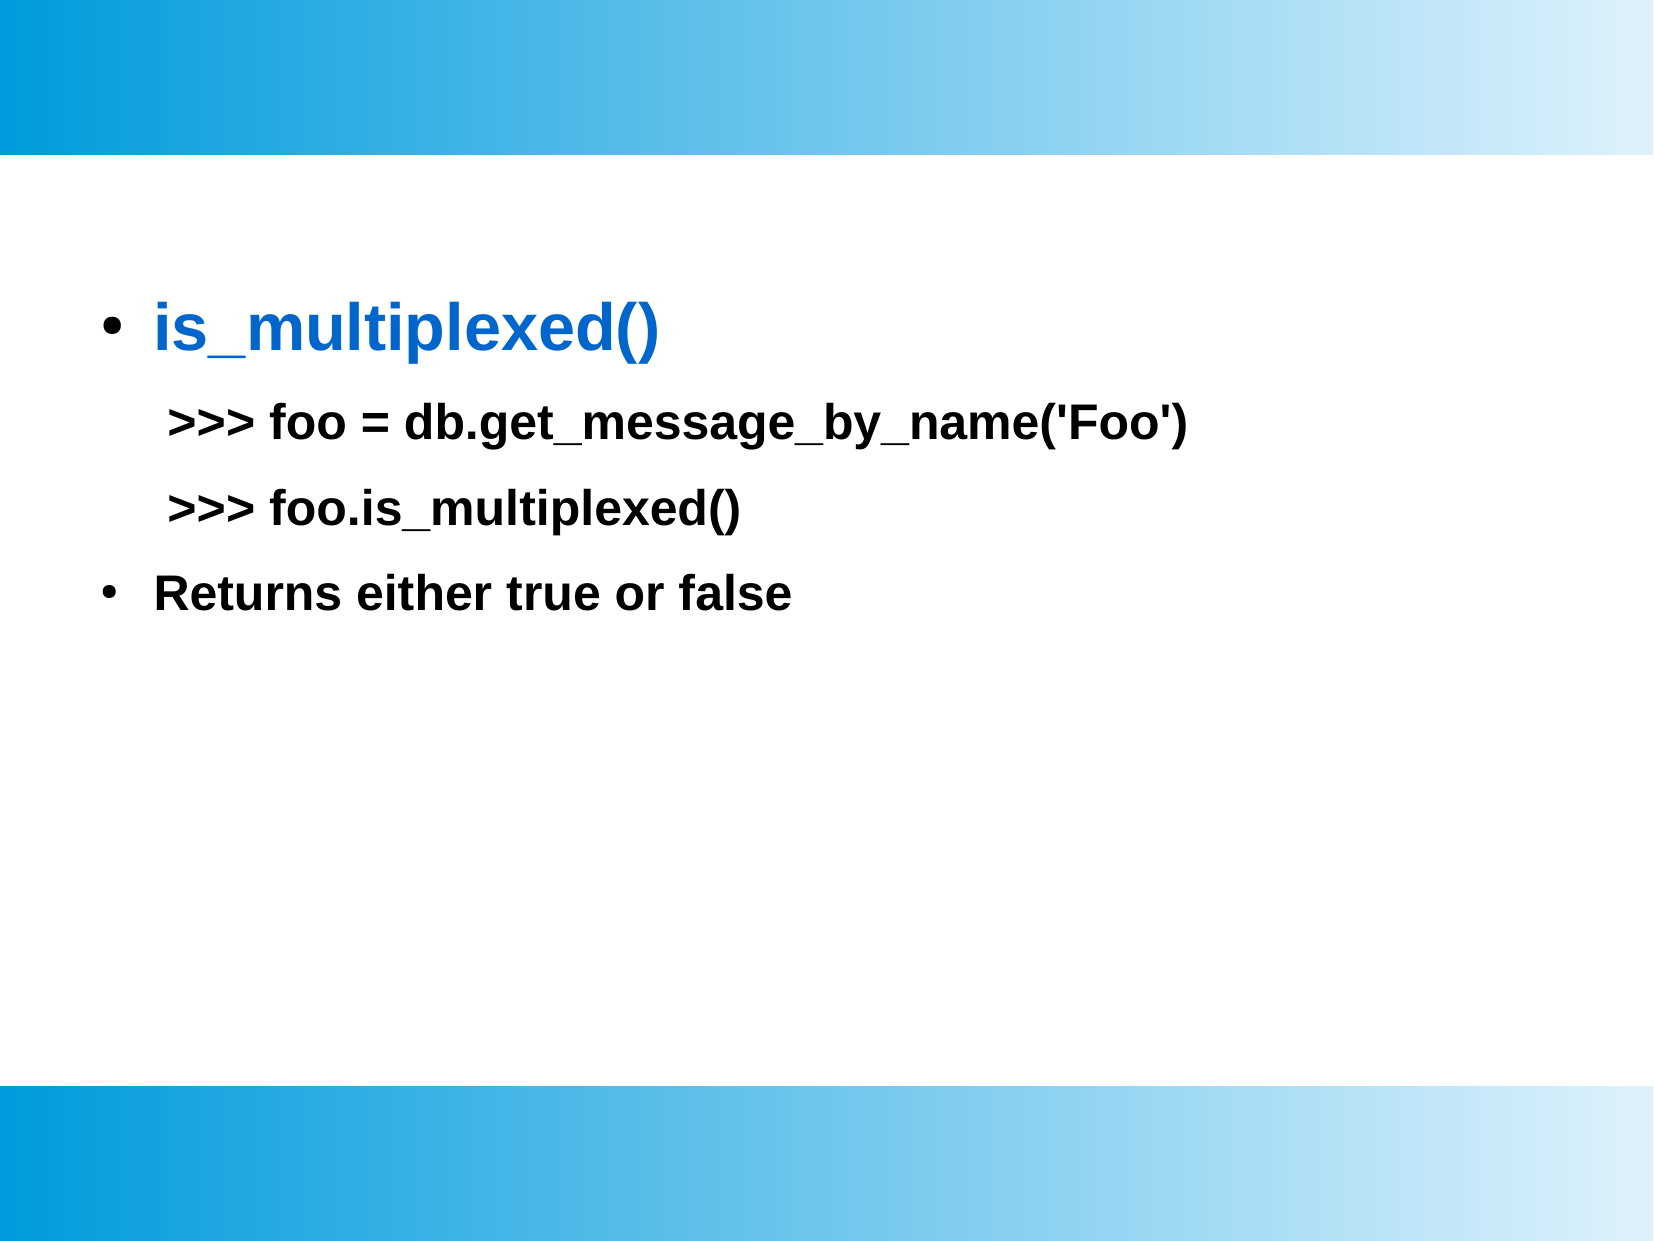

#
is_multiplexed()
 >>> foo = db.get_message_by_name('Foo')
 >>> foo.is_multiplexed()
Returns either true or false